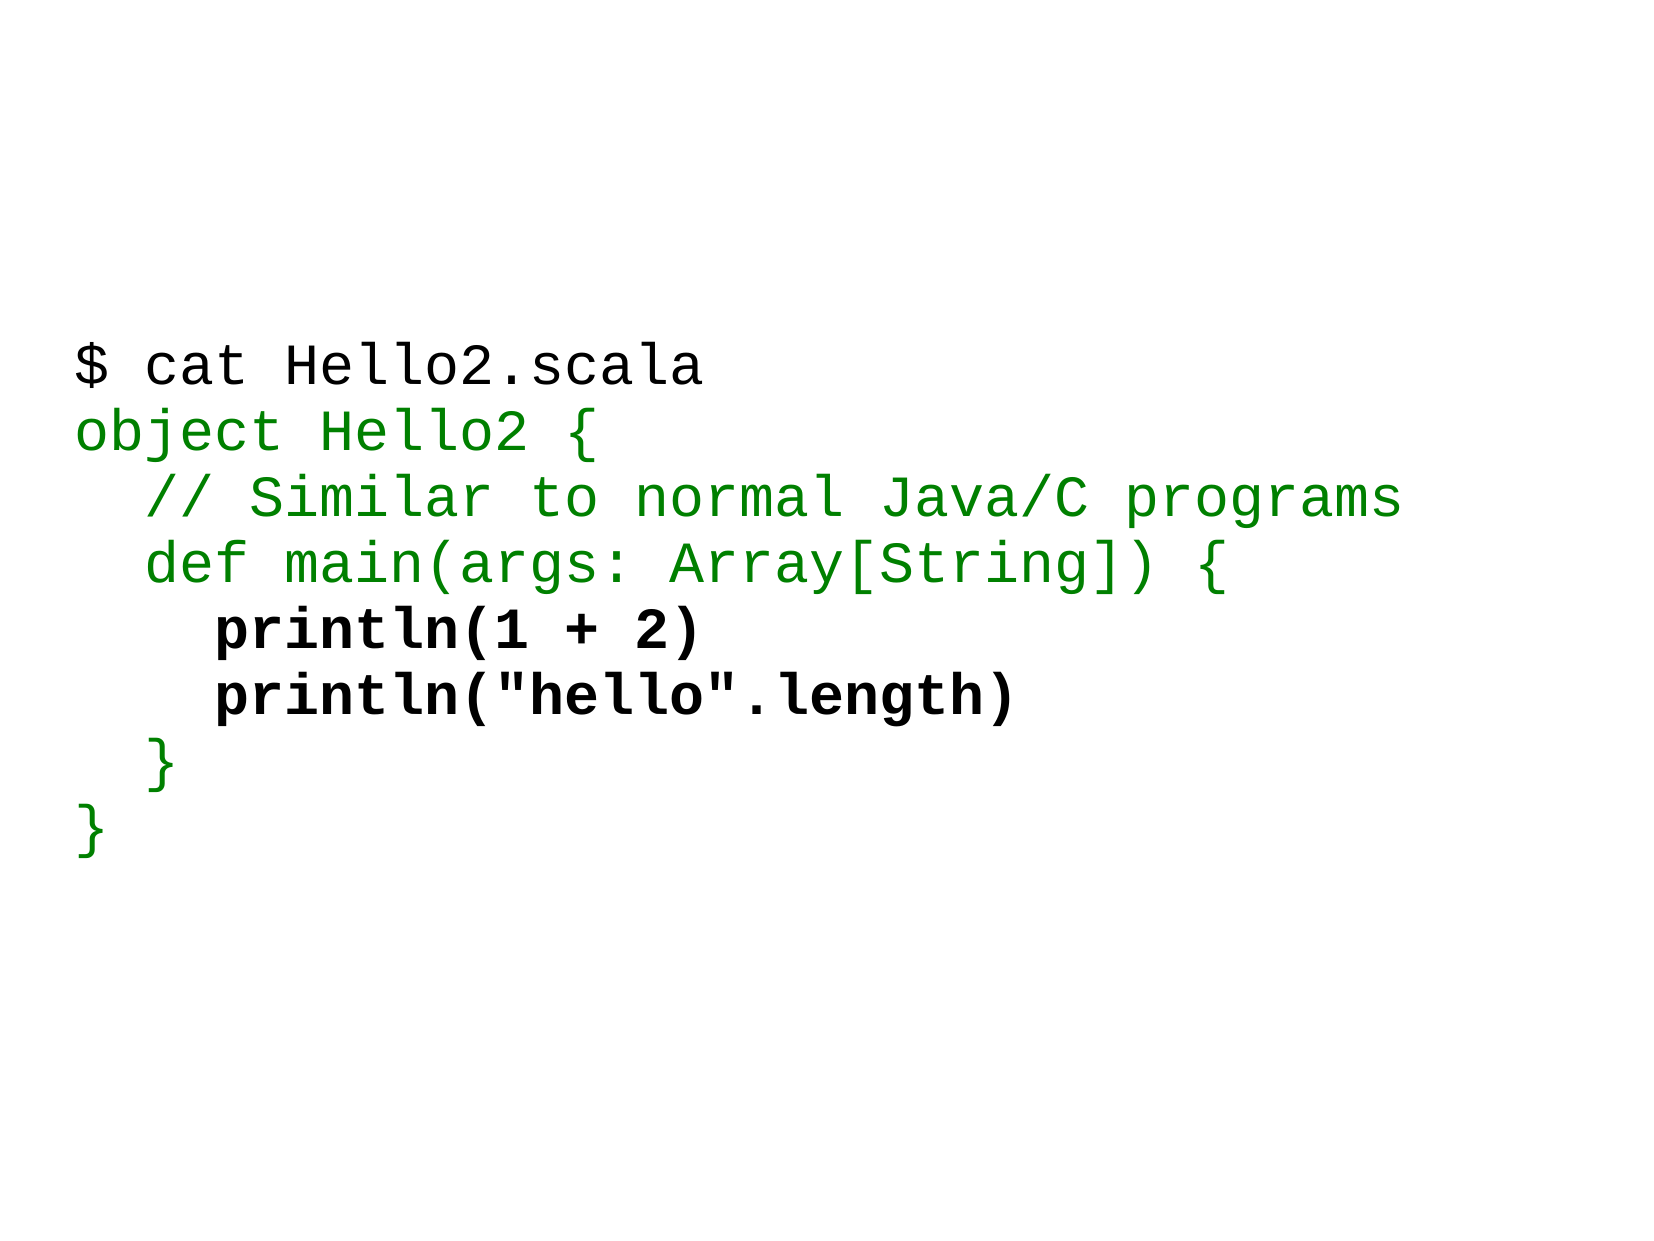

$ cat Hello2.scala
object Hello2 {
 // Similar to normal Java/C programs
 def main(args: Array[String]) {
 println(1 + 2)
 println("hello".length)
 }
}